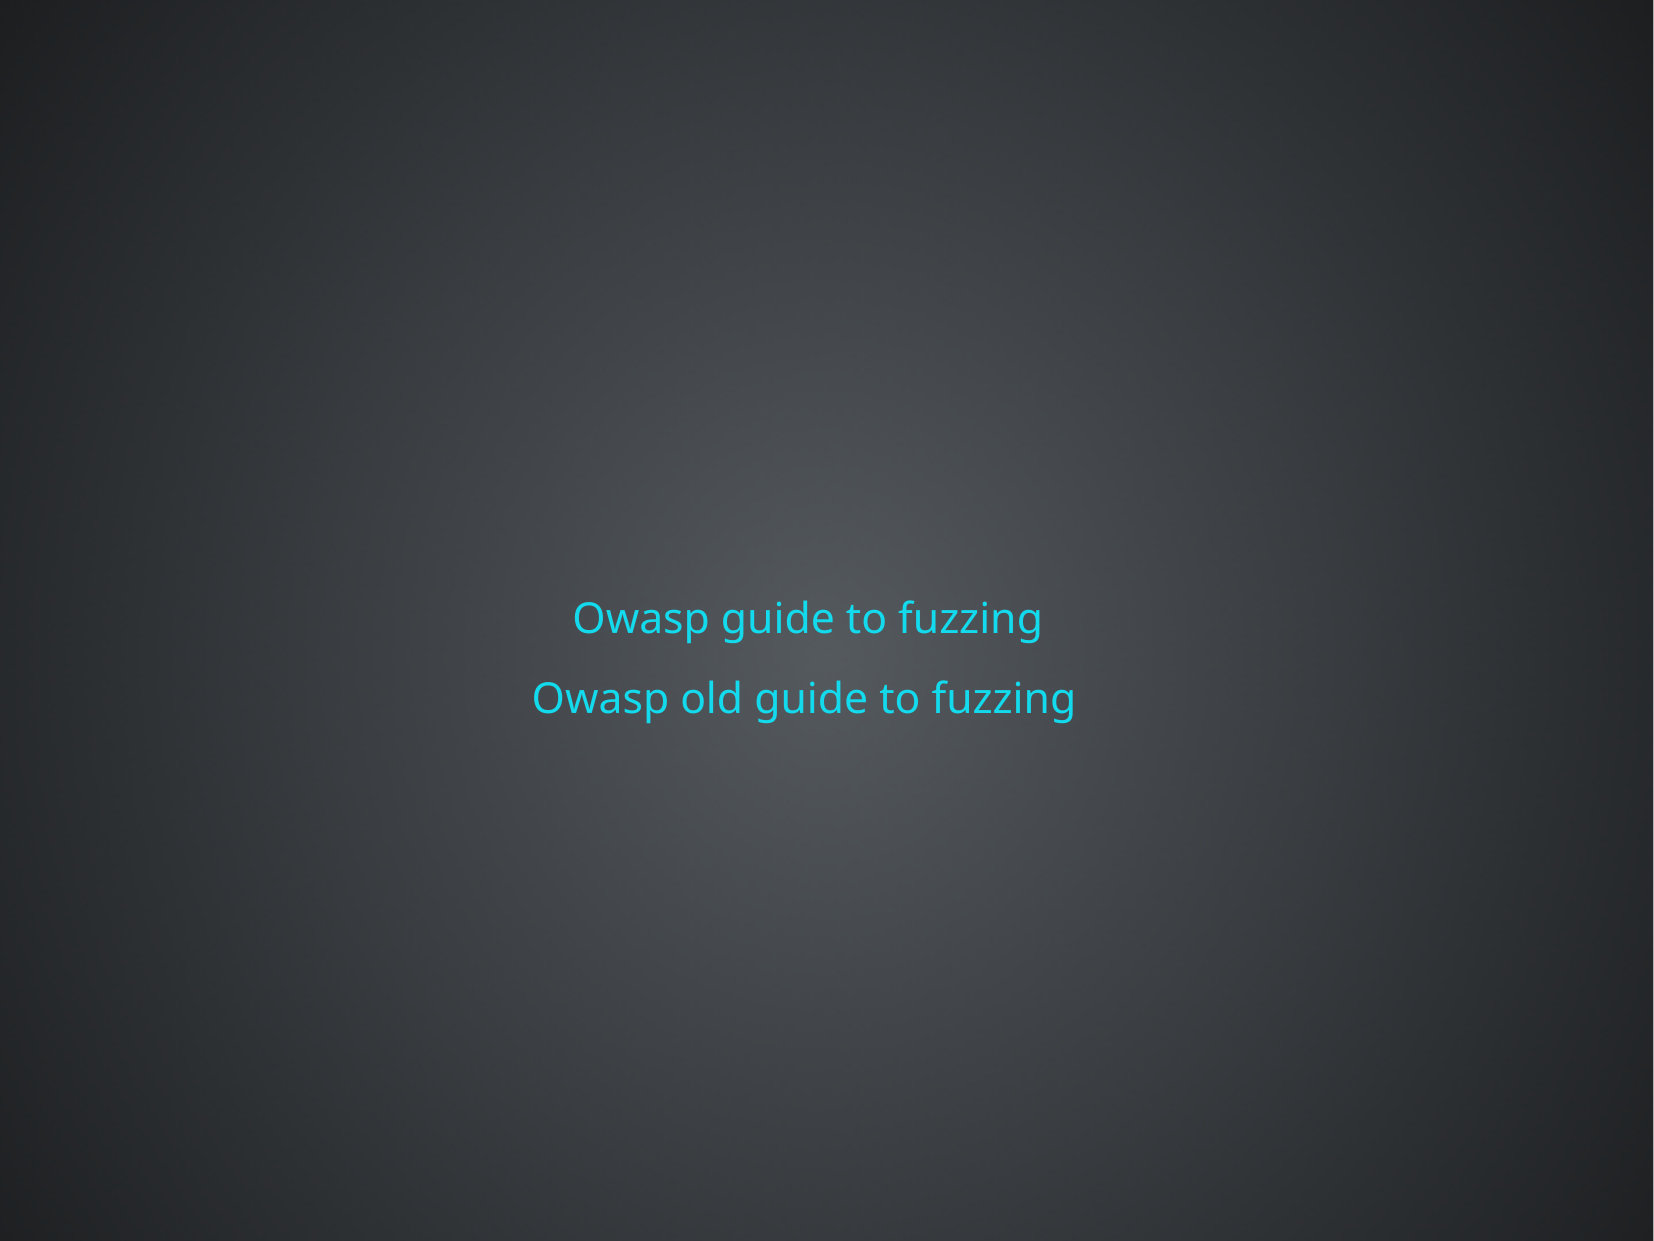

Owasp guide to fuzzing
Owasp old guide to fuzzing